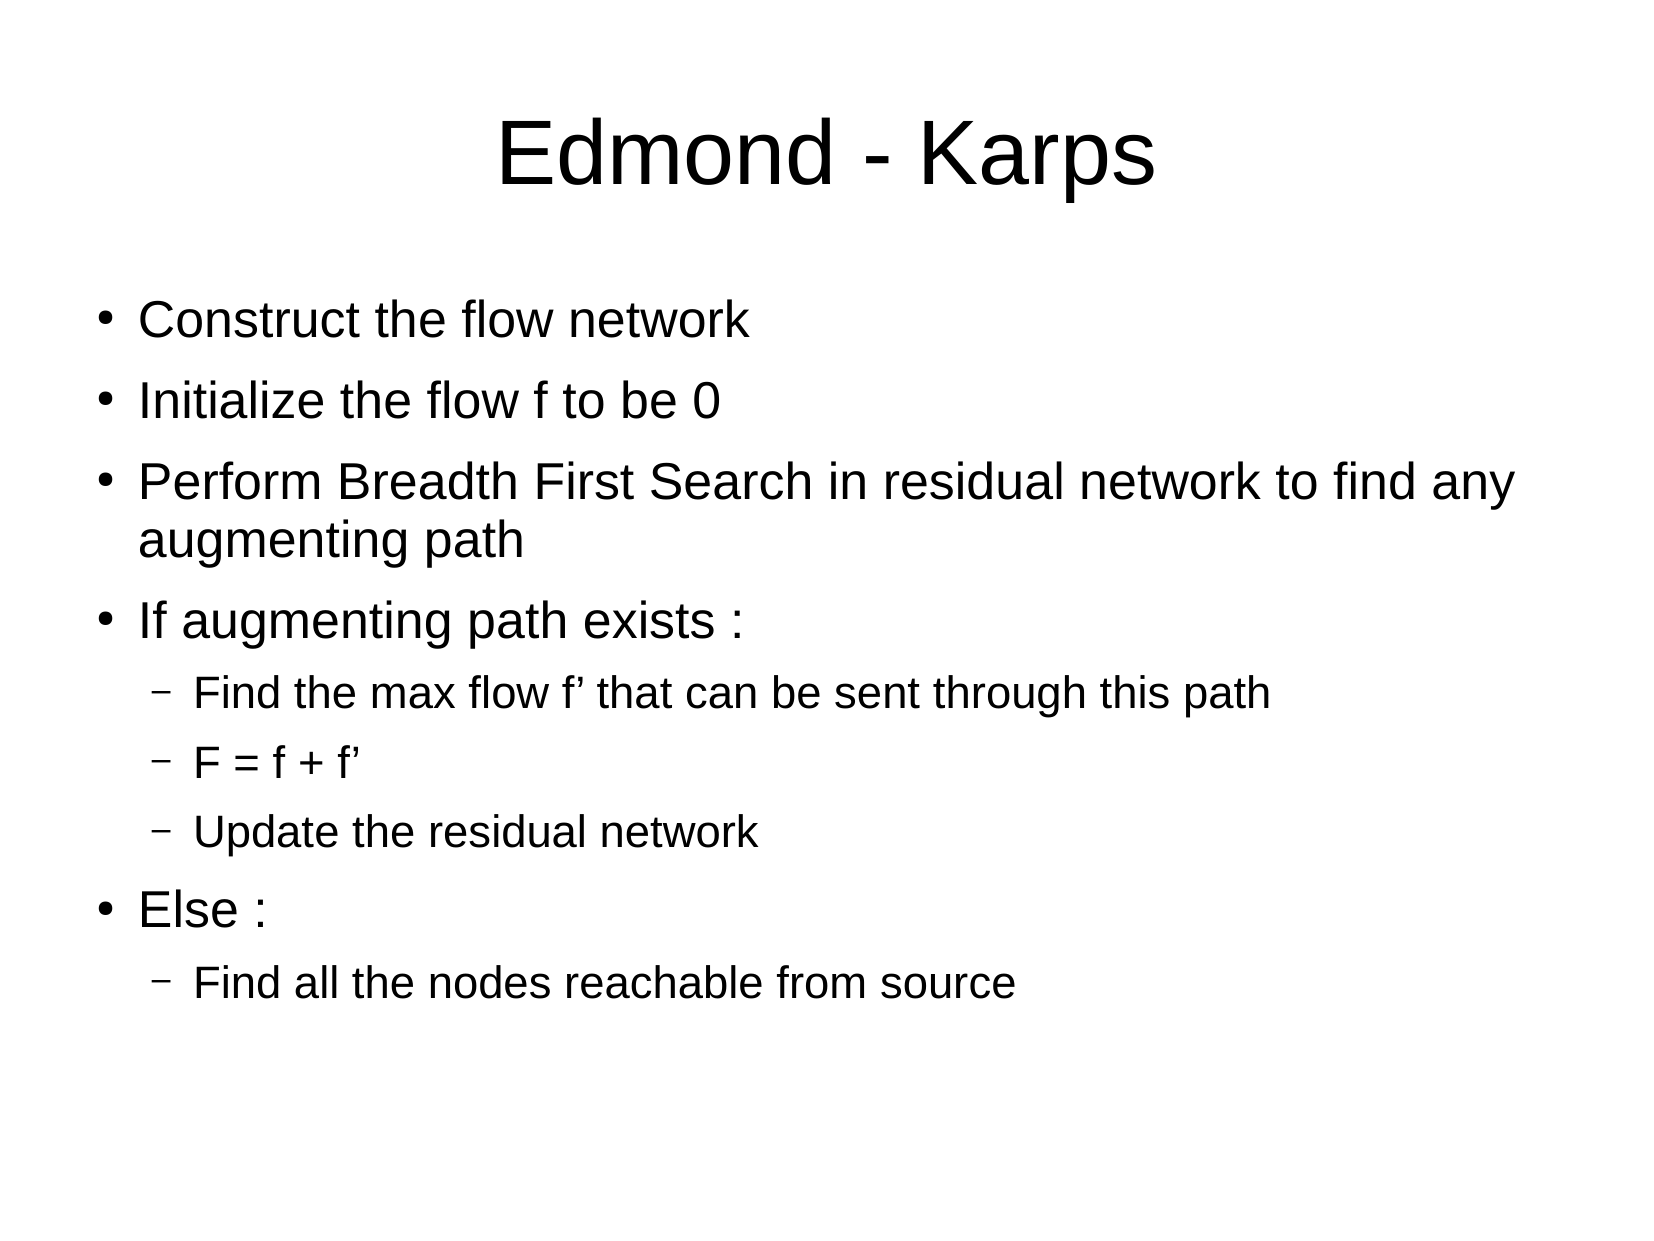

# Edmond - Karps
Construct the flow network
Initialize the flow f to be 0
Perform Breadth First Search in residual network to find any augmenting path
If augmenting path exists :
Find the max flow f’ that can be sent through this path
F = f + f’
Update the residual network
Else :
Find all the nodes reachable from source